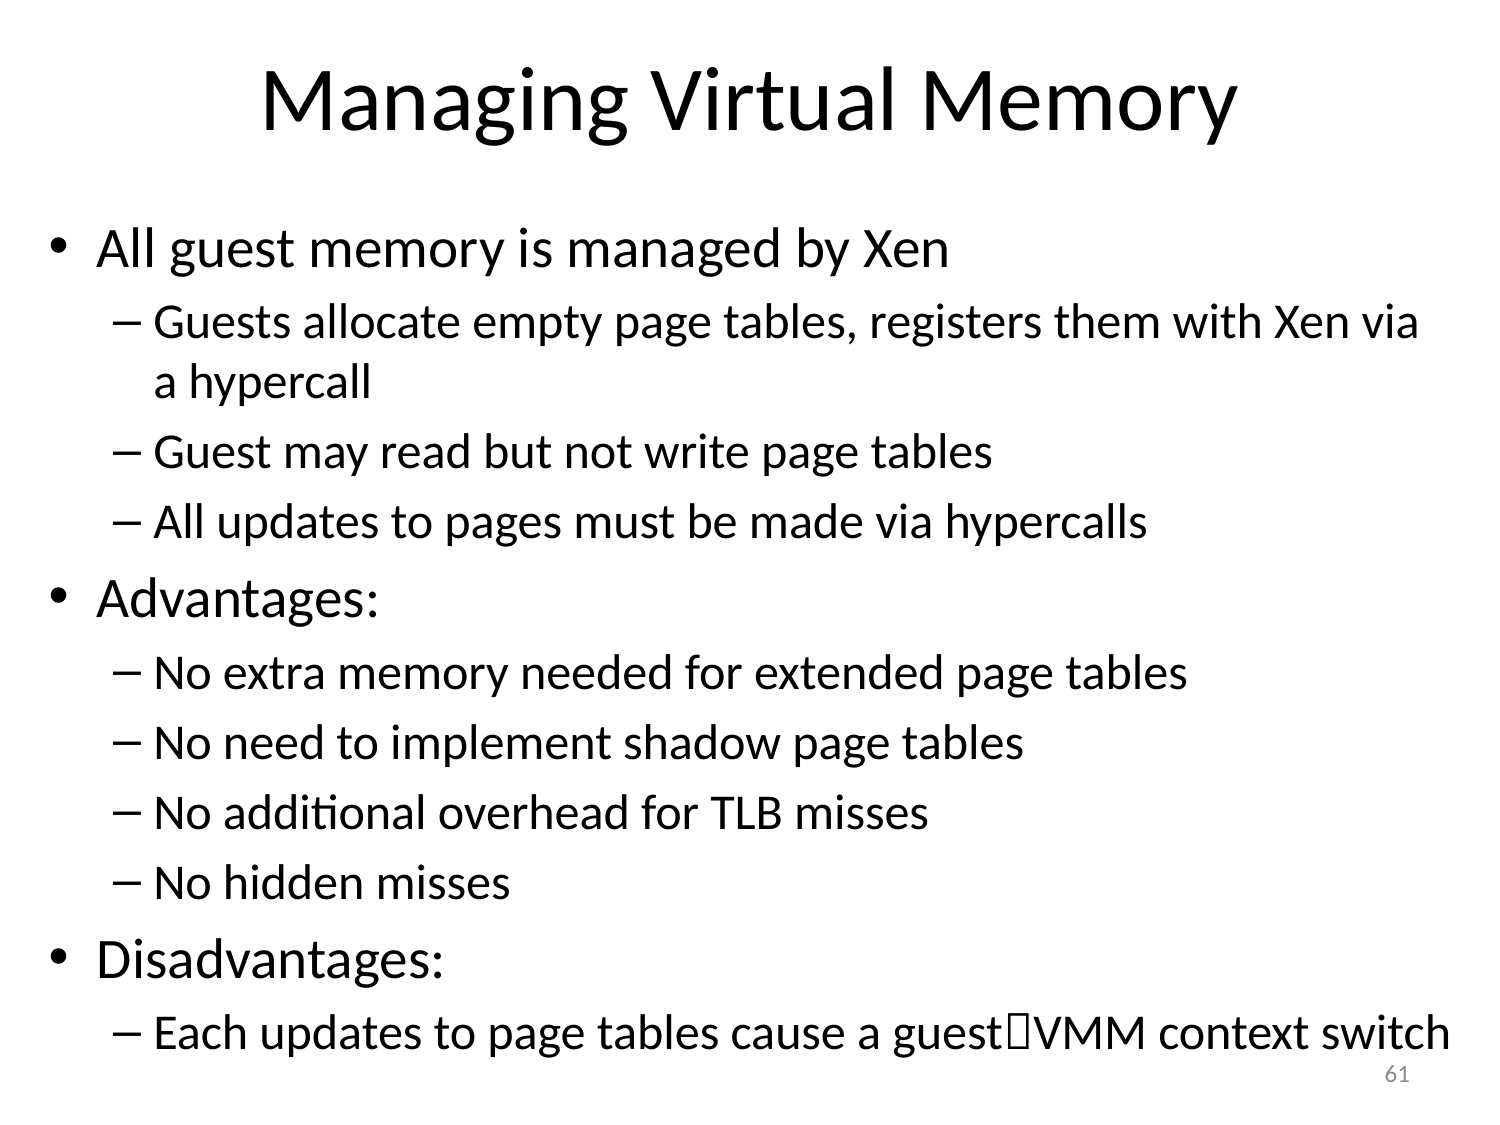

# Managing Virtual Memory
All guest memory is managed by Xen
Guests allocate empty page tables, registers them with Xen via a hypercall
Guest may read but not write page tables
All updates to pages must be made via hypercalls
Advantages:
No extra memory needed for extended page tables
No need to implement shadow page tables
No additional overhead for TLB misses
No hidden misses
Disadvantages:
Each updates to page tables cause a guestVMM context switch